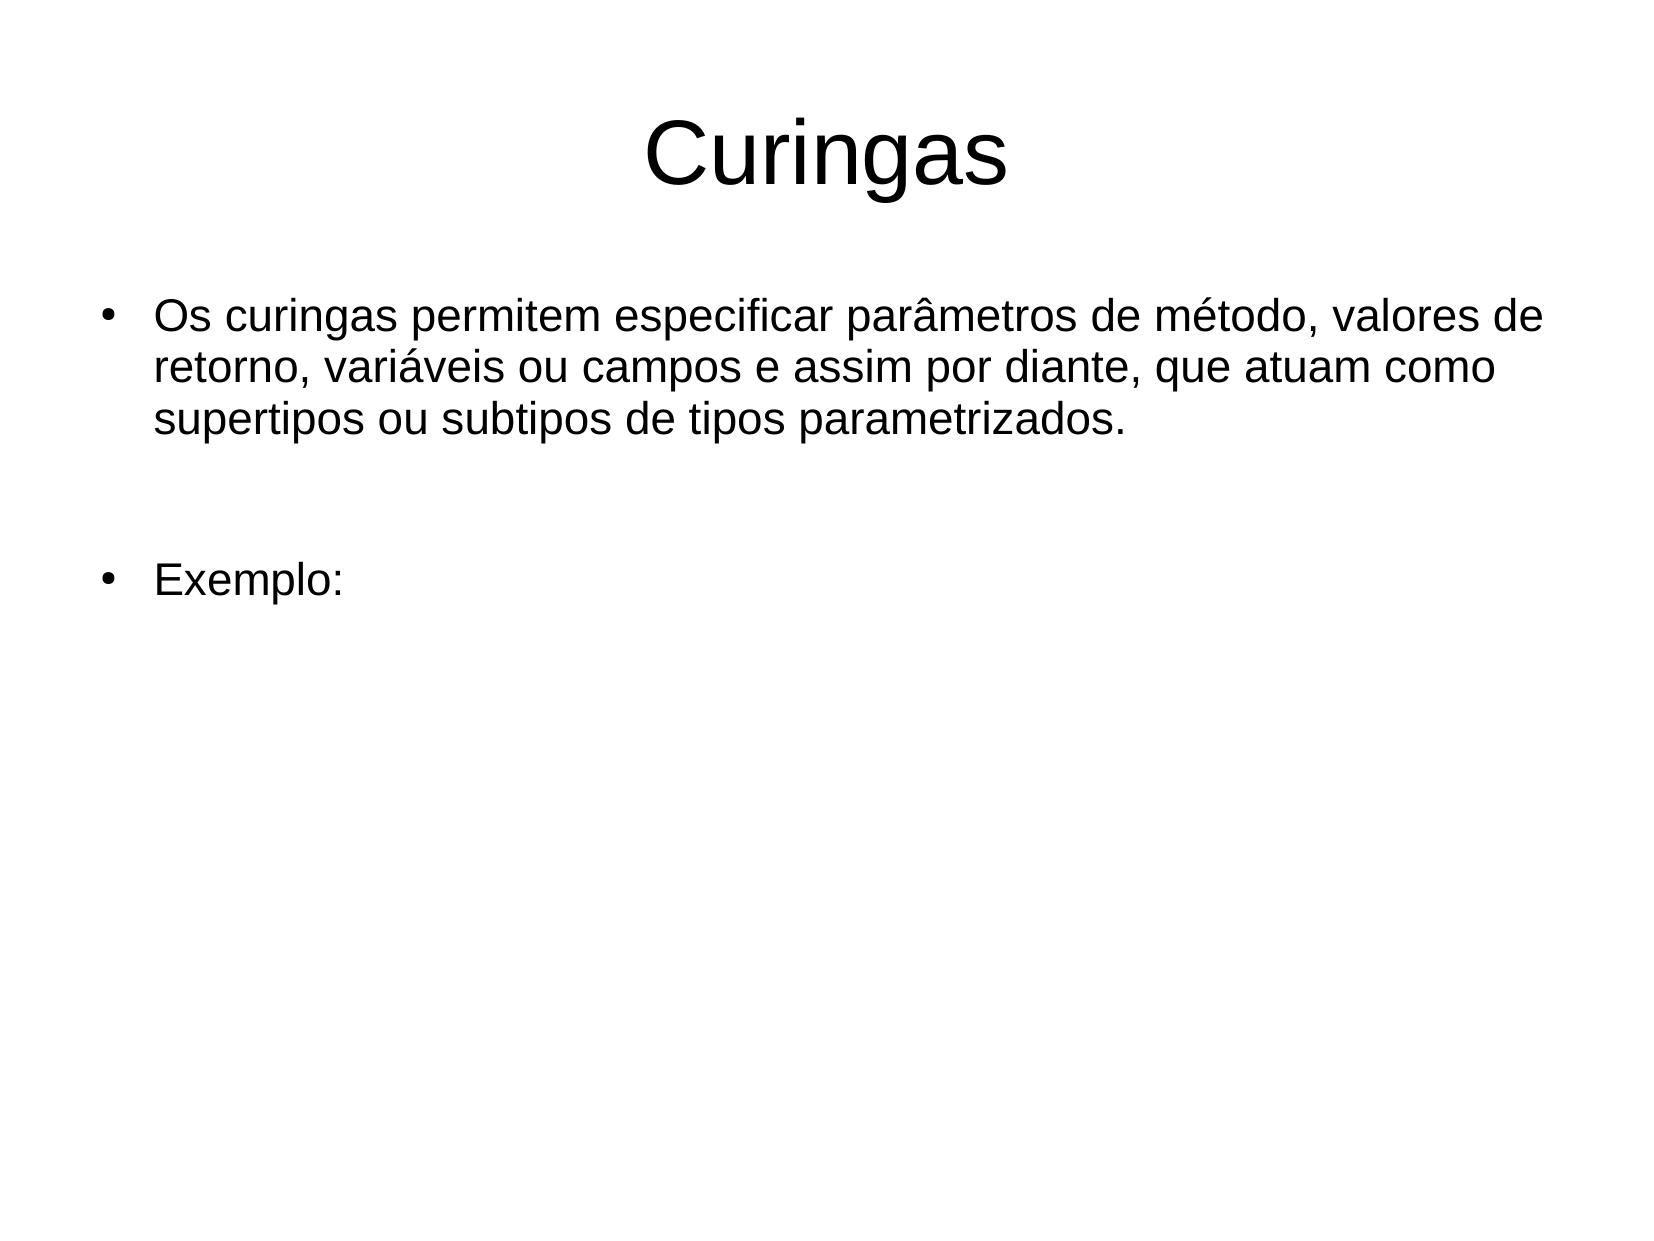

# Curingas
Os curingas permitem especificar parâmetros de método, valores de retorno, variáveis ou campos e assim por diante, que atuam como supertipos ou subtipos de tipos parametrizados.
Exemplo: